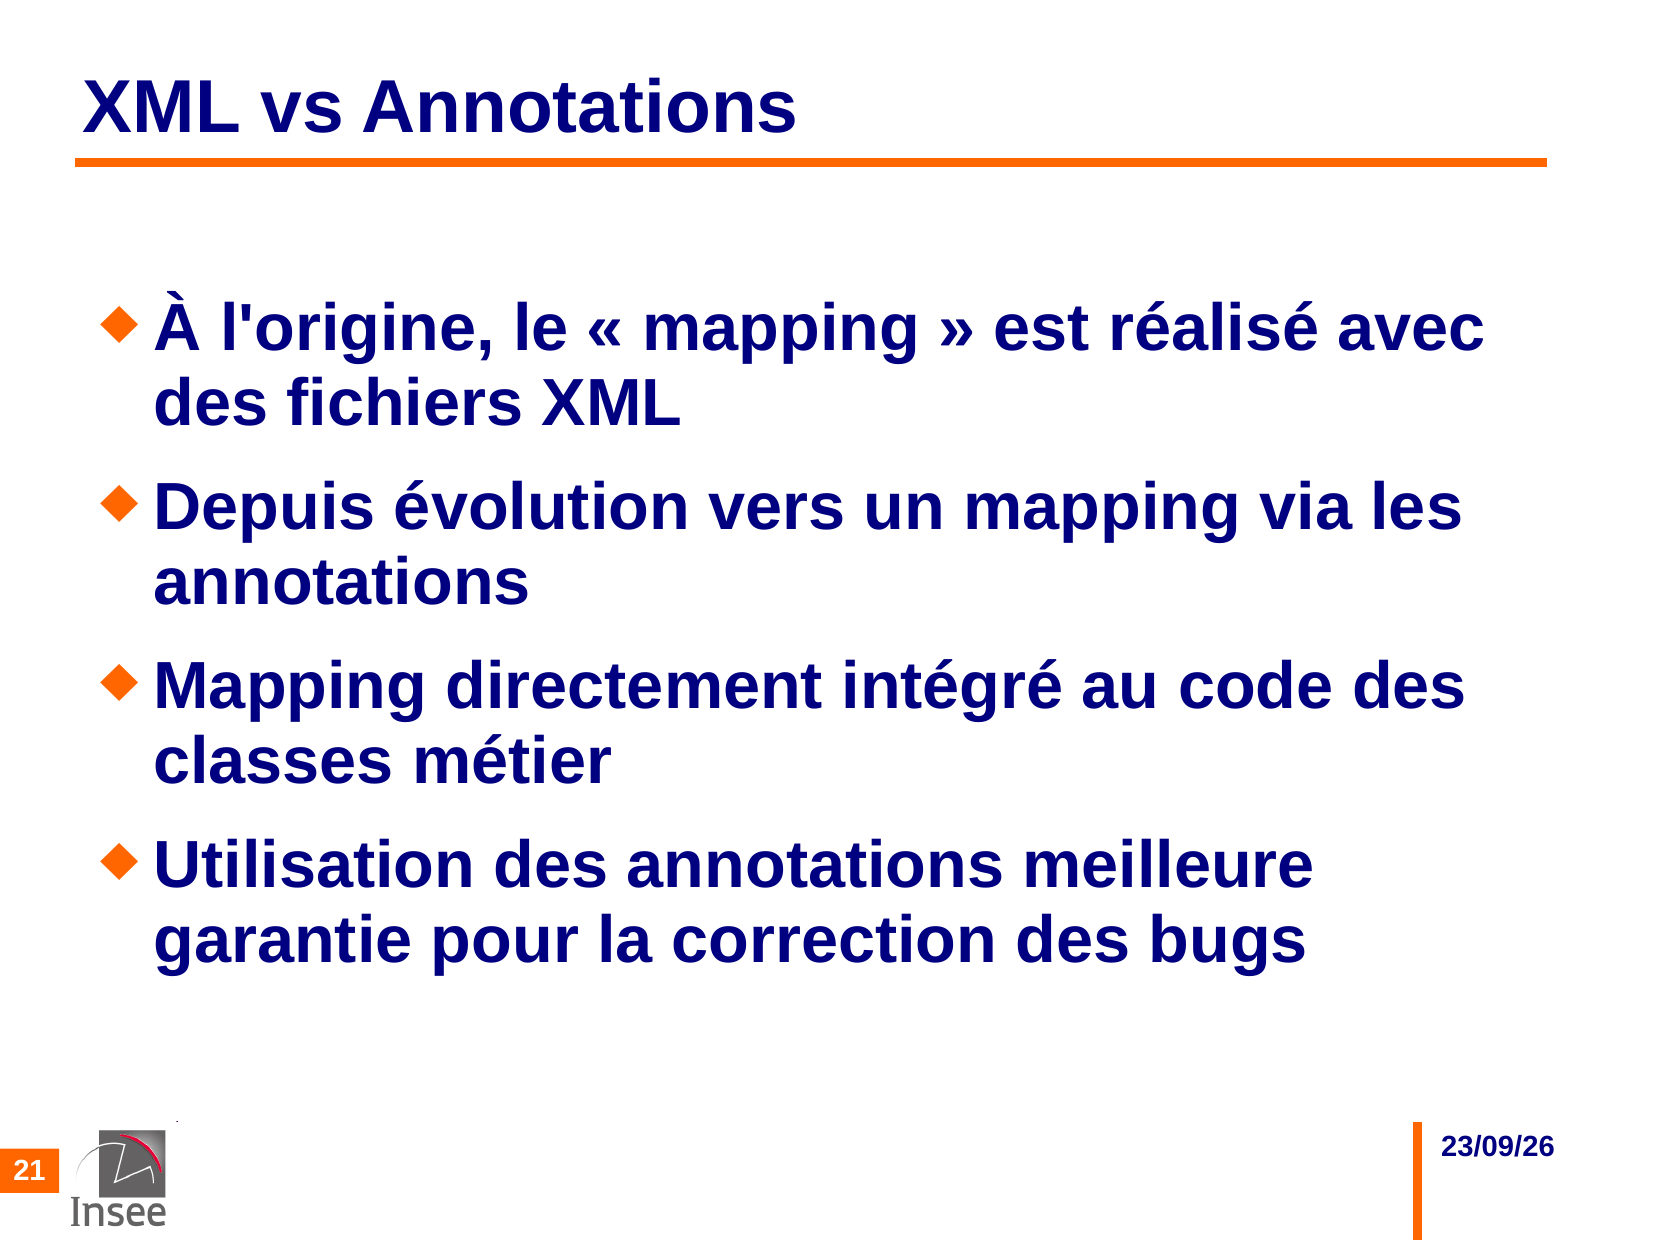

# XML vs Annotations
À l'origine, le « mapping » est réalisé avec des fichiers XML
Depuis évolution vers un mapping via les annotations
Mapping directement intégré au code des classes métier
Utilisation des annotations meilleure garantie pour la correction des bugs
21